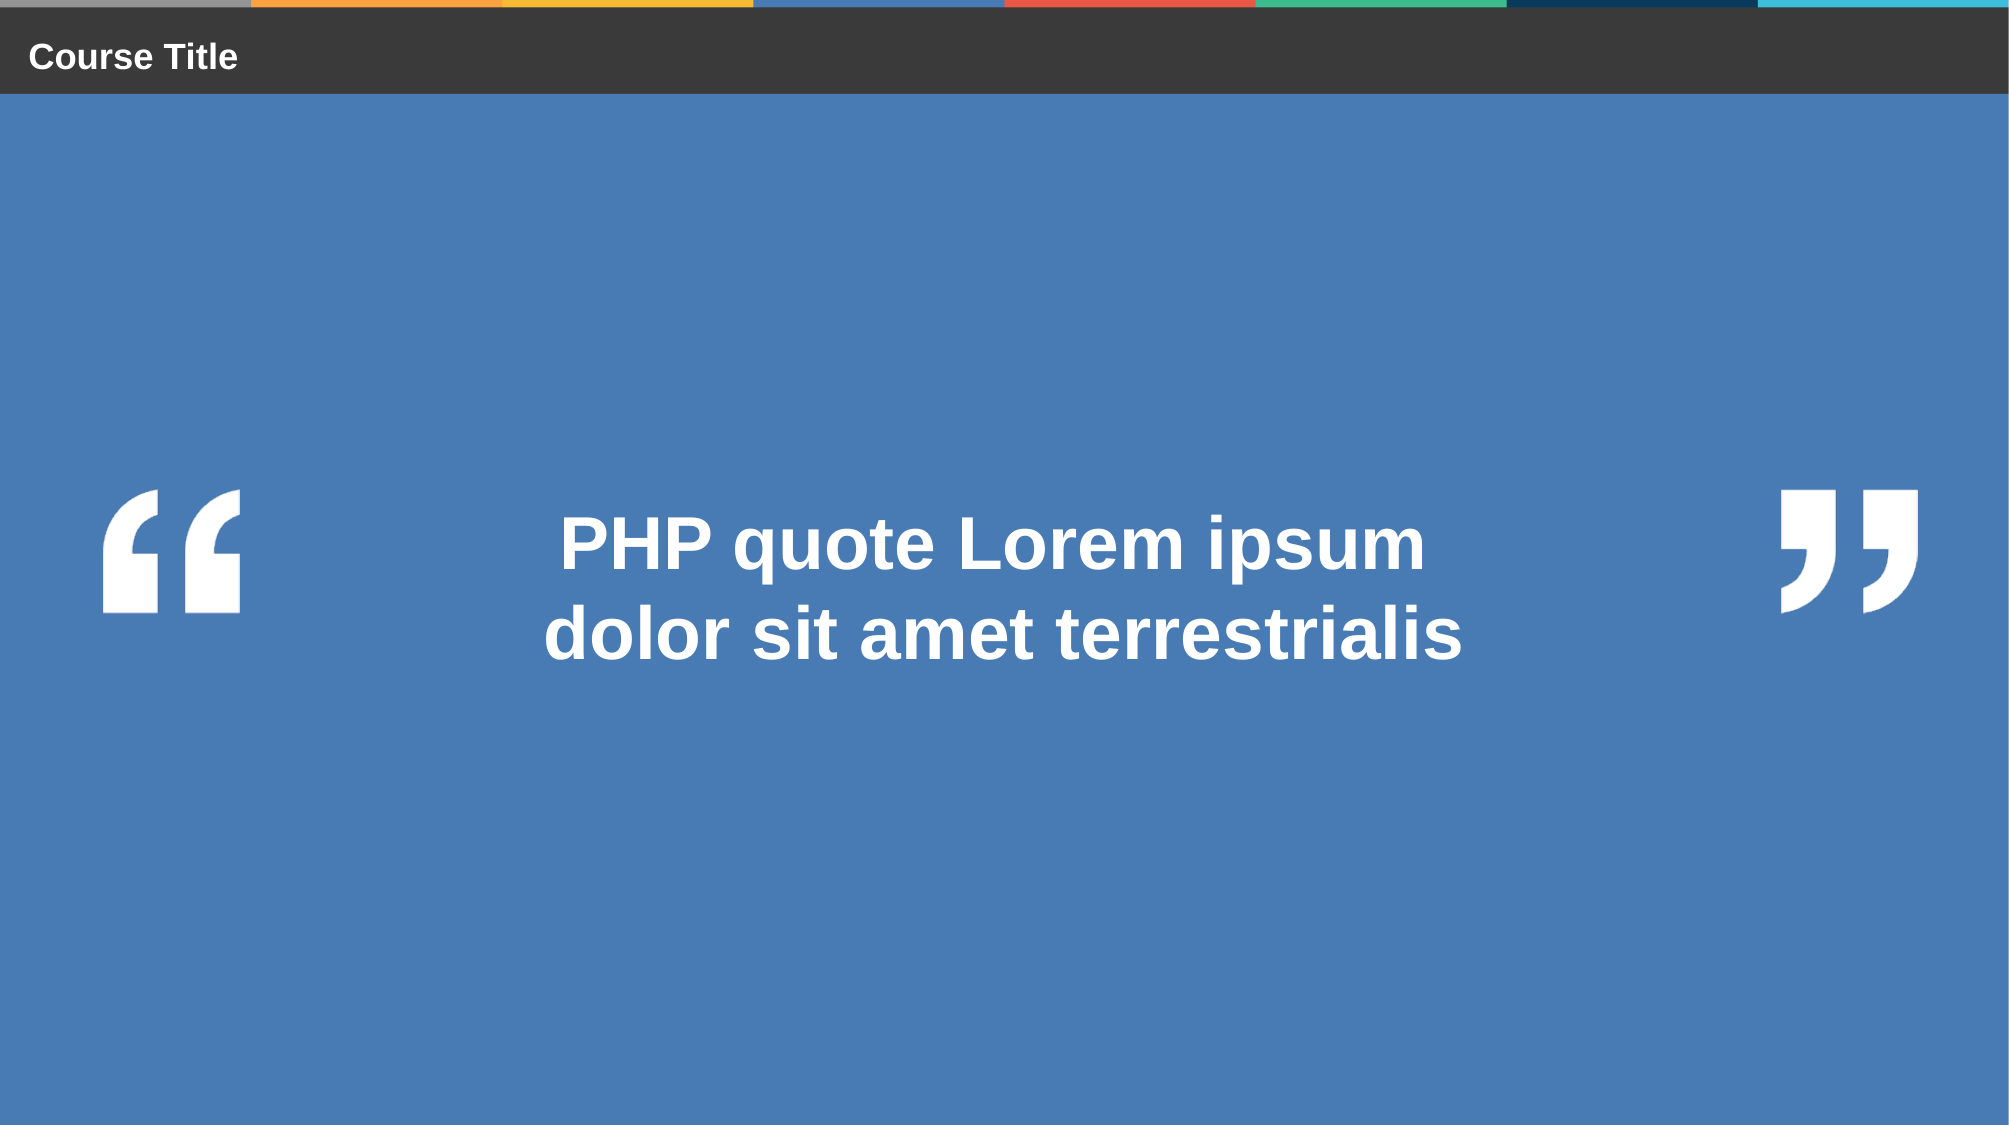

Course Title
PHP quote Lorem ipsum
dolor sit amet terrestrialis